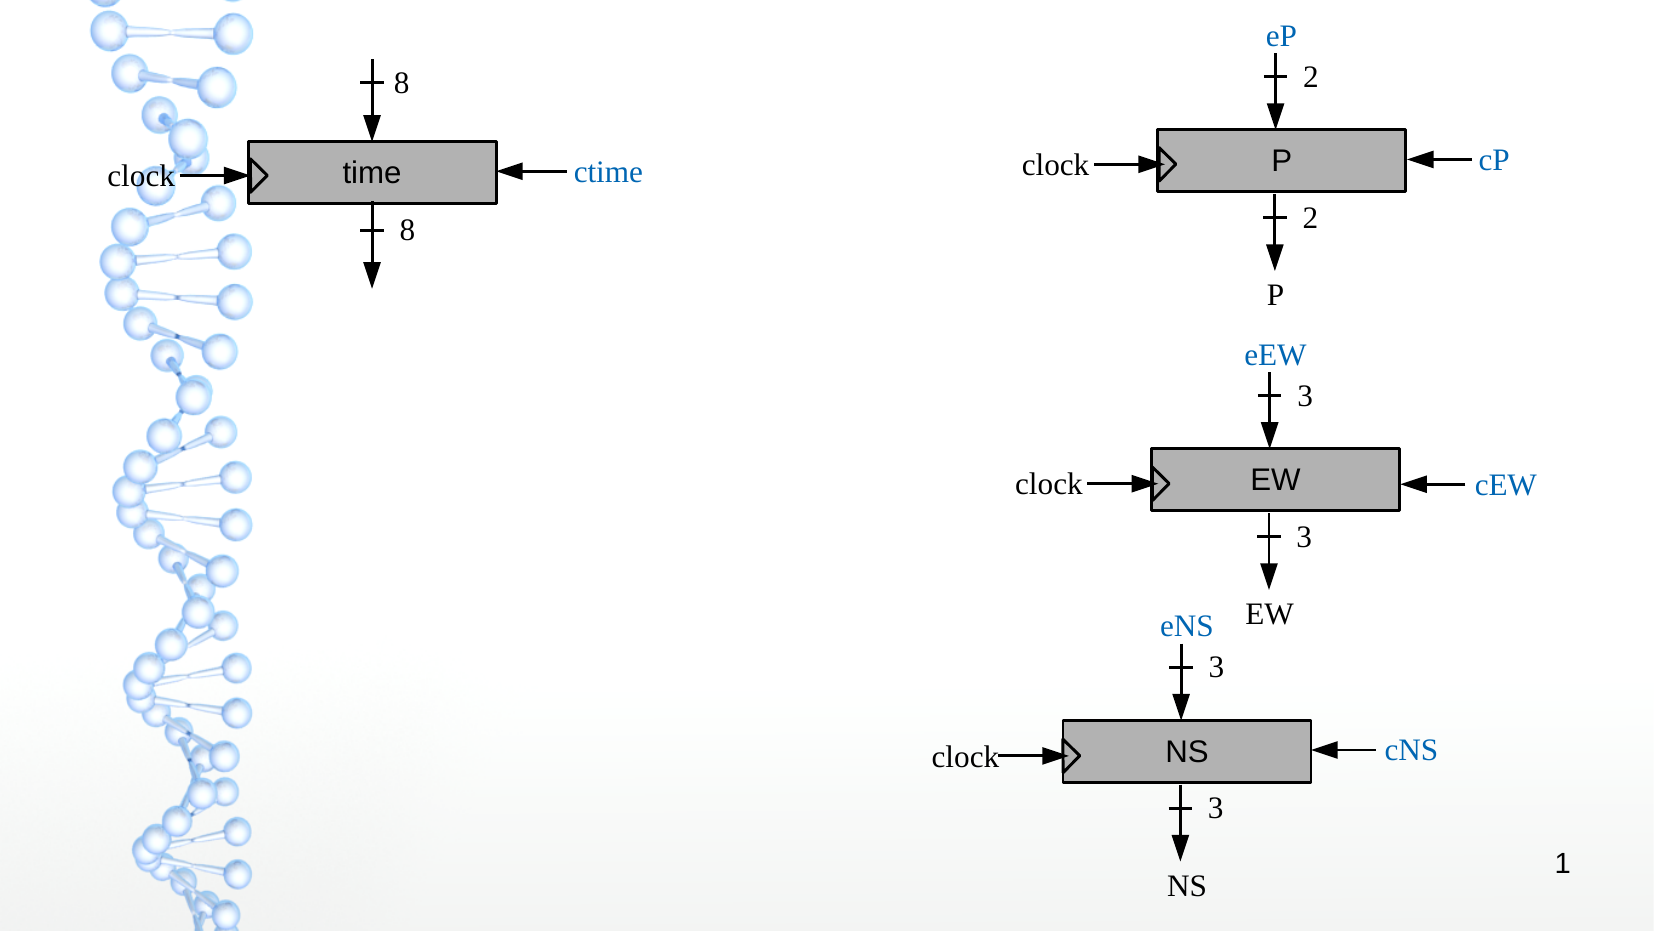

eP
2
8
P
time
cP
ctime
clock
clock
2
8
P
eEW
3
EW
cEW
clock
3
EW
eNS
3
NS
cNS
clock
3
1
NS